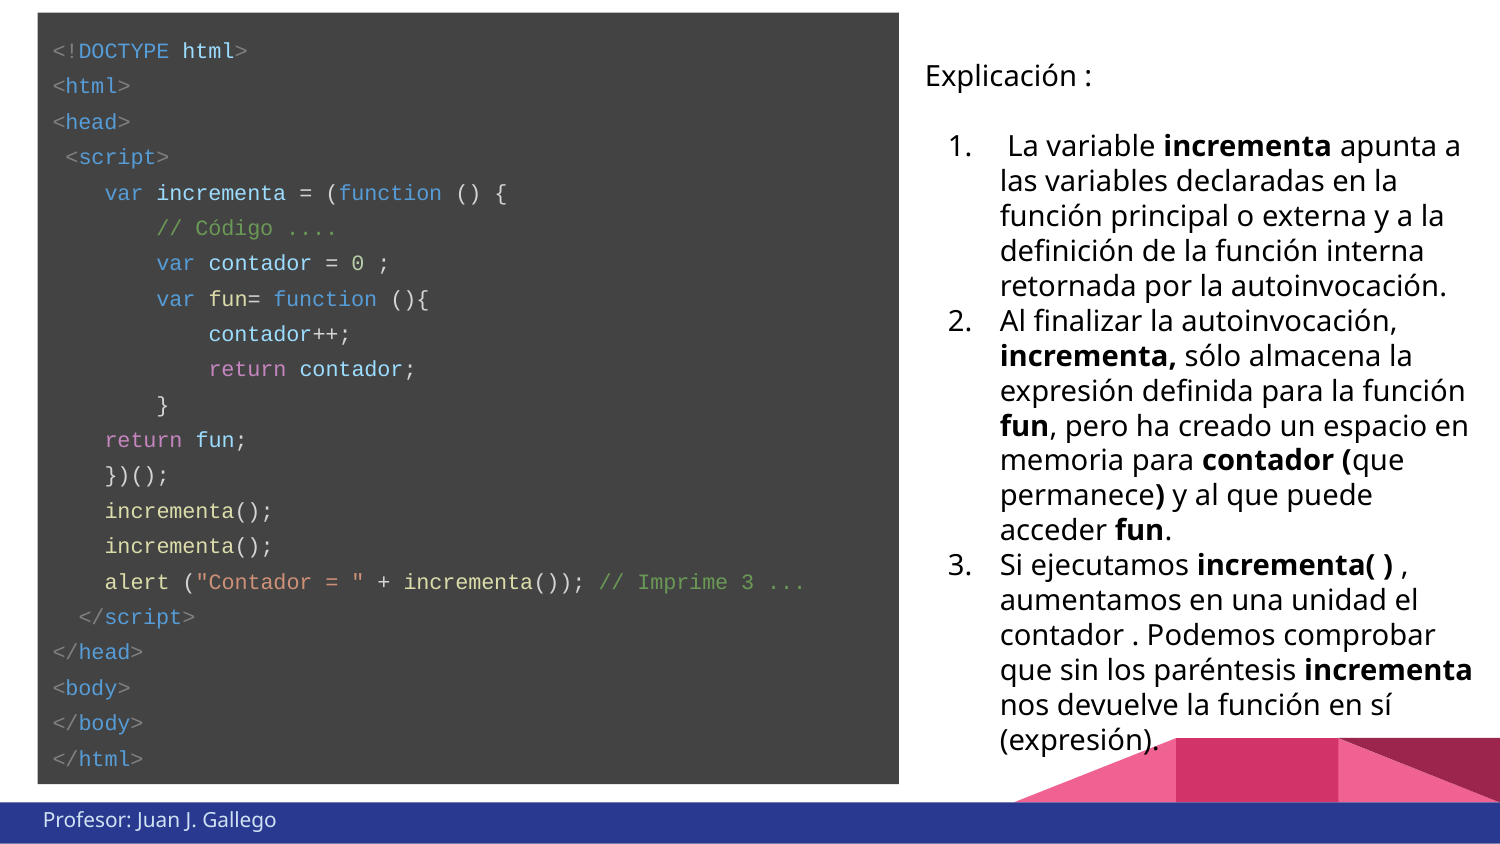

<!DOCTYPE html>
<html>
<head>
 <script>
 var incrementa = (function () {
 // Código ....
 var contador = 0 ;
 var fun= function (){
 contador++;
 return contador;
 }
 return fun;
 })();
 incrementa();
 incrementa();
 alert ("Contador = " + incrementa()); // Imprime 3 ...
 </script>
</head>
<body>
</body>
</html>
Explicación :
 La variable incrementa apunta a las variables declaradas en la función principal o externa y a la definición de la función interna retornada por la autoinvocación.
Al finalizar la autoinvocación, incrementa, sólo almacena la expresión definida para la función fun, pero ha creado un espacio en memoria para contador (que permanece) y al que puede acceder fun.
Si ejecutamos incrementa( ) , aumentamos en una unidad el contador . Podemos comprobar que sin los paréntesis incrementa nos devuelve la función en sí (expresión).
#